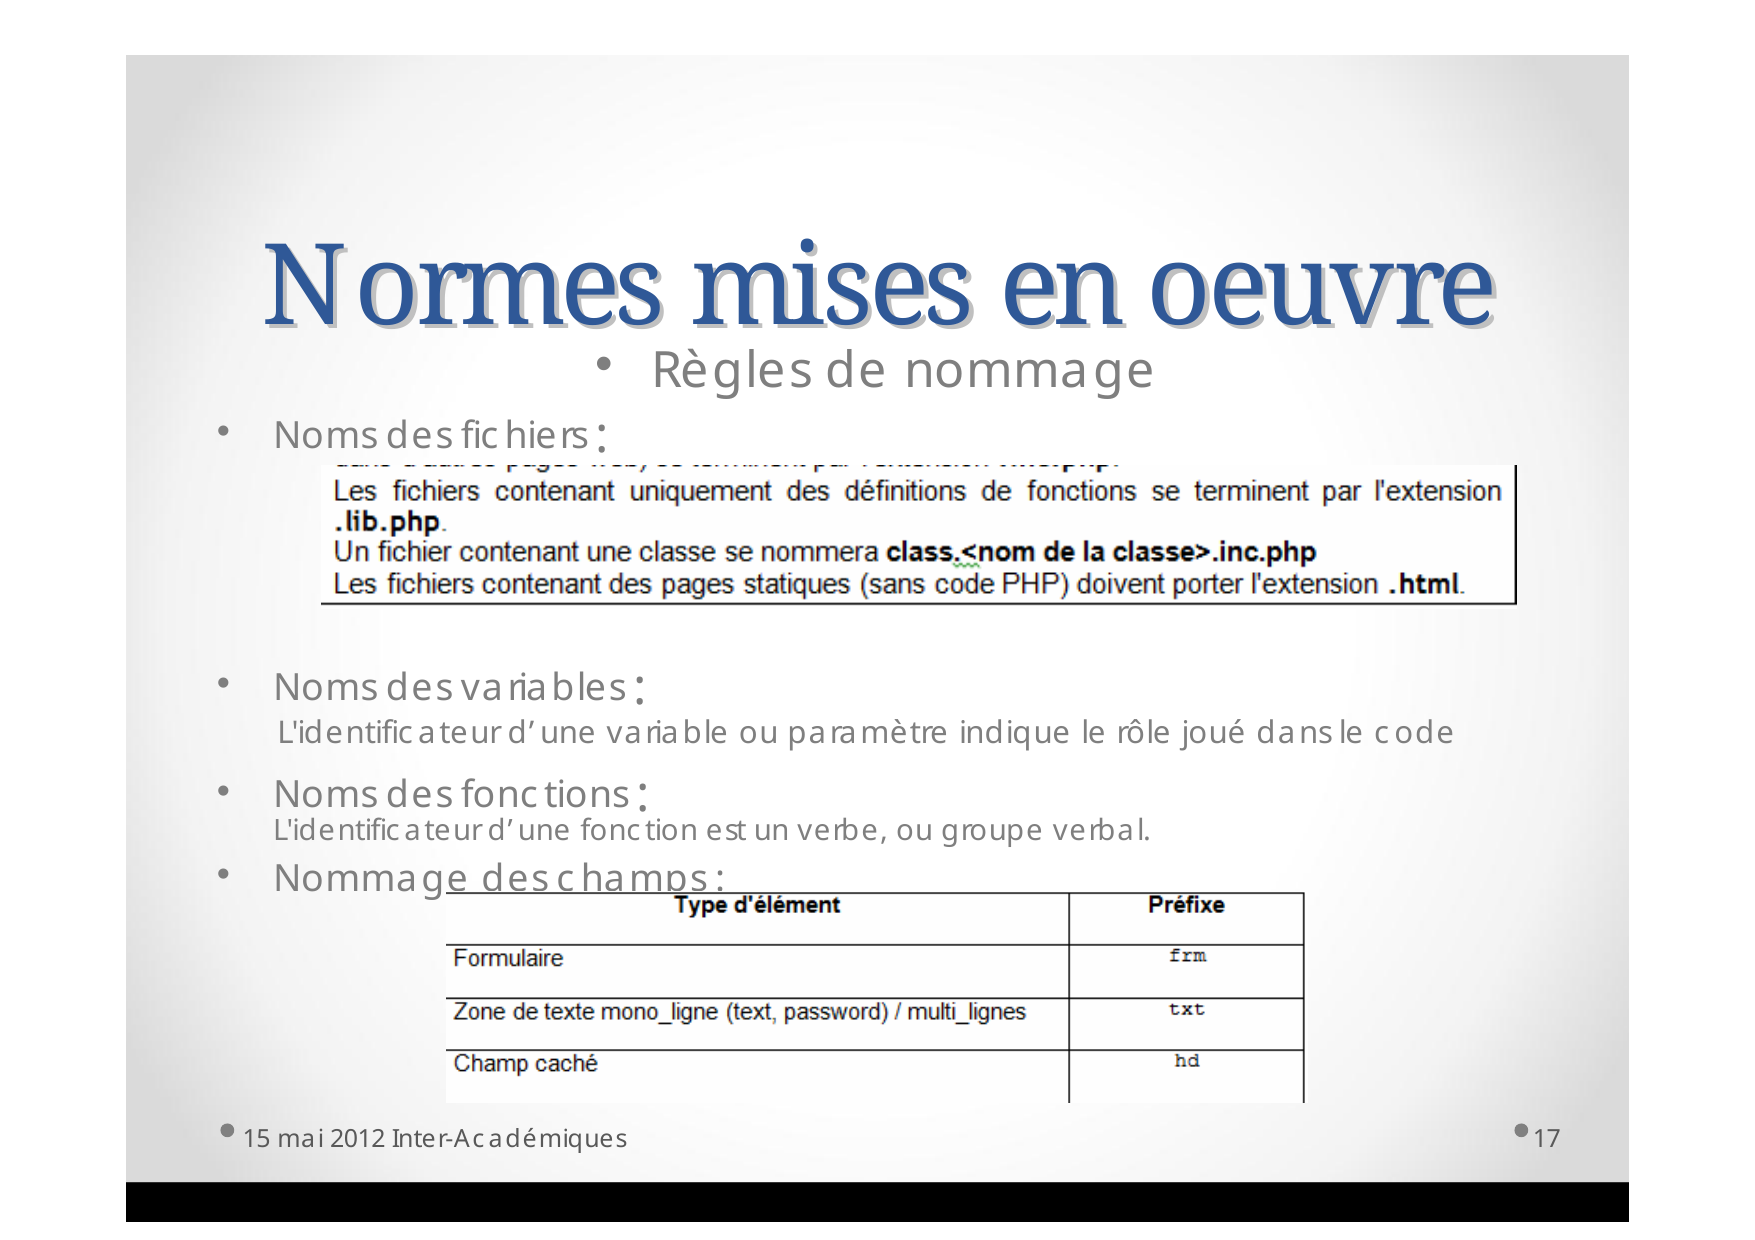

N
o
r
m
e
s
m
i
s
e
s
e
n
o
e
u
v
r
e
N
o
r
m
e
s
m
i
s
e
s
e
n
o
e
u
v
r
e
R
è
g
l
e
s
d
e
n
o
m
m
a
g
e
•
:
N
o
m
s
d
e
s
f
i
c
h
i
e
r
s
•
:
N
o
m
s
d
e
s
v
a
r
i
a
b
l
e
s
•
L
'
i
d
e
n
t
i
f
i
c
a
t
e
u
r
d
’
u
n
e
v
a
r
i
a
b
l
e
o
u
p
a
r
a
m
è
t
r
e
i
n
d
i
q
u
e
l
e
r
ô
l
e
j
o
u
é
d
a
n
s
l
e
c
o
d
e
:
N
o
m
s
d
e
s
f
o
n
c
t
i
o
n
s
•
L
'
i
d
e
n
t
i
f
i
c
a
t
e
u
r
d
’
u
n
e
f
o
n
c
t
i
o
n
e
s
t
u
n
v
e
r
b
e
,
o
u
g
r
o
u
p
e
v
e
r
b
a
l
.
N
o
m
m
a
g
e
d
e
s
c
h
a
m
p
s
:
•
1
5
m
a
i
2
0
1
2
I
n
t
e
r
-
A
c
a
d
é
m
i
q
u
e
s
1
7